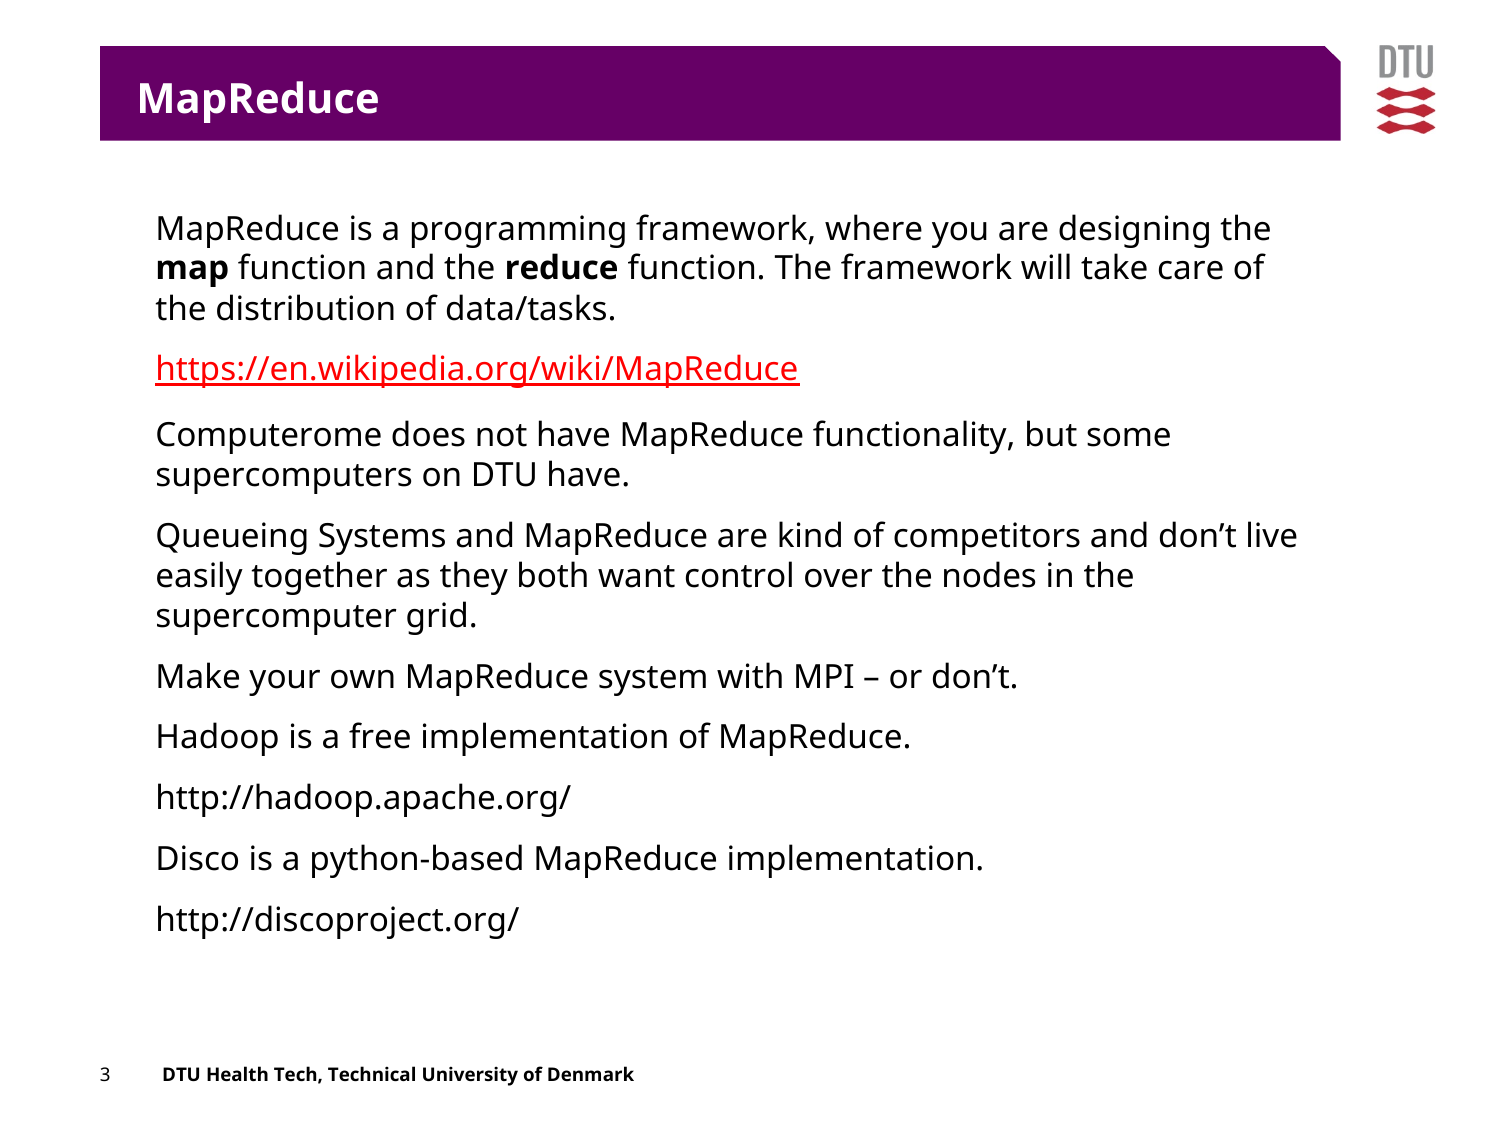

MapReduce
MapReduce is a programming framework, where you are designing the map function and the reduce function. The framework will take care of the distribution of data/tasks.
https://en.wikipedia.org/wiki/MapReduce
Computerome does not have MapReduce functionality, but some supercomputers on DTU have.
Queueing Systems and MapReduce are kind of competitors and don’t live easily together as they both want control over the nodes in the supercomputer grid.
Make your own MapReduce system with MPI – or don’t.
Hadoop is a free implementation of MapReduce.
http://hadoop.apache.org/
Disco is a python-based MapReduce implementation.
http://discoproject.org/